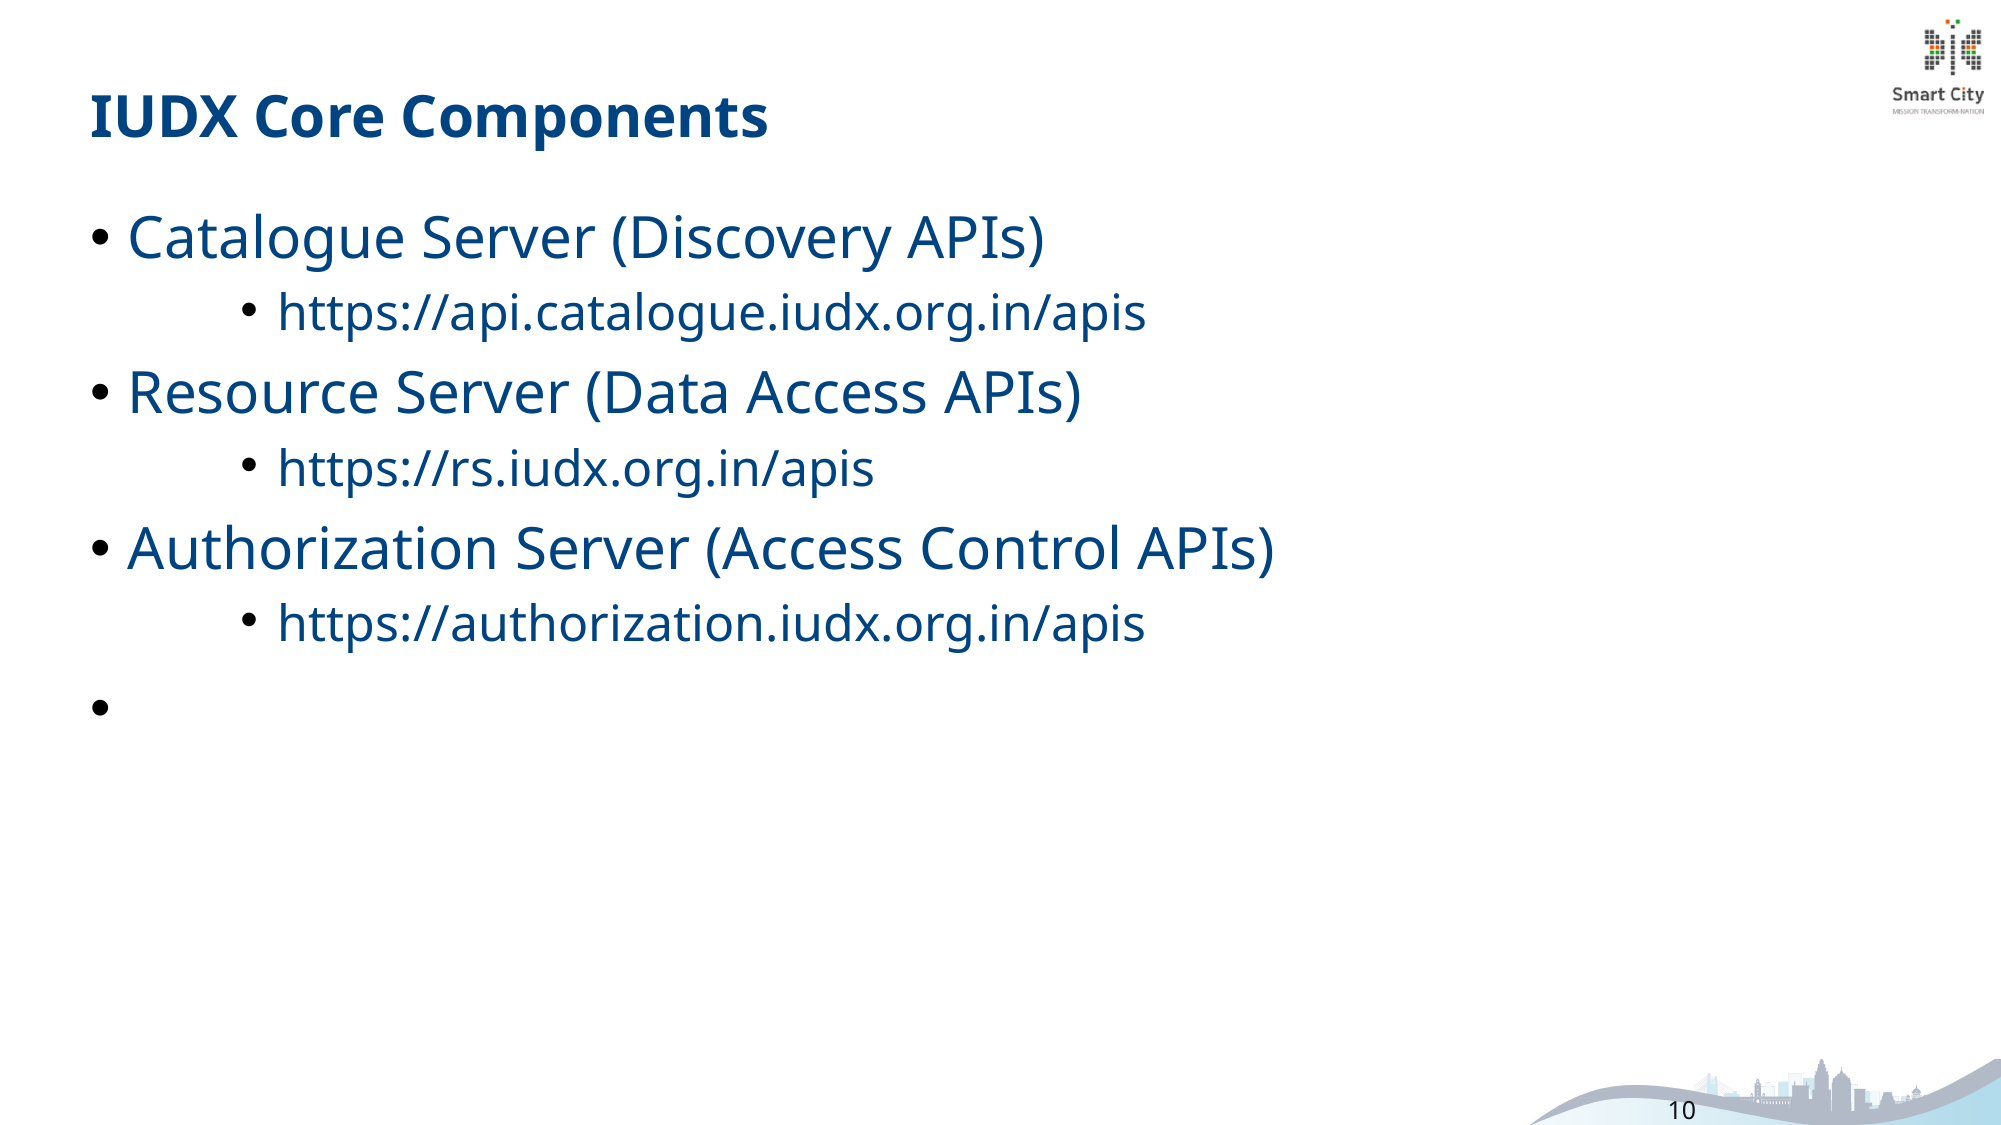

# IUDX Core Components
Catalogue Server (Discovery APIs)
https://api.catalogue.iudx.org.in/apis
Resource Server (Data Access APIs)
https://rs.iudx.org.in/apis
Authorization Server (Access Control APIs)
https://authorization.iudx.org.in/apis